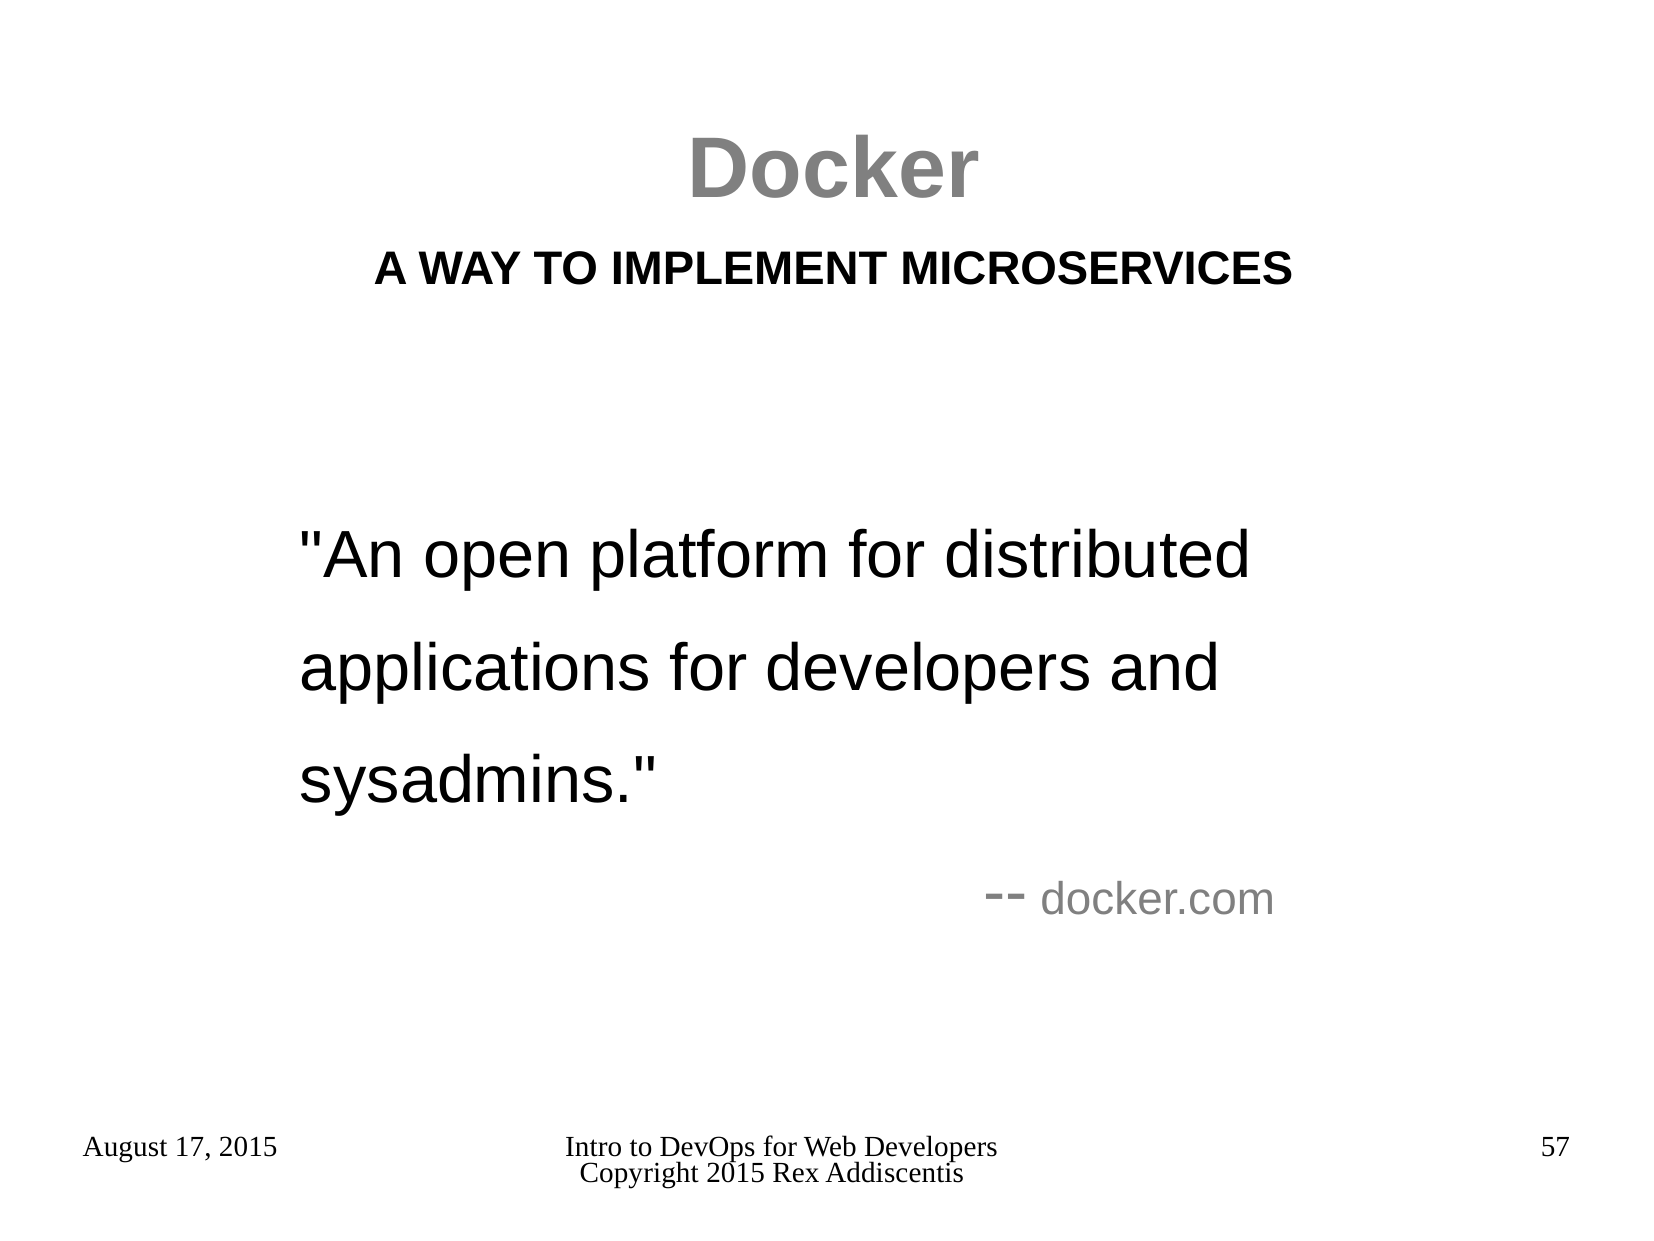

# Docker
A WAY TO IMPLEMENT MICROSERVICES
"An open platform for distributed applications for developers and sysadmins."
 -- docker.com
August 17, 2015
Intro to DevOps for Web Developers Copyright 2015 Rex Addiscentis
57